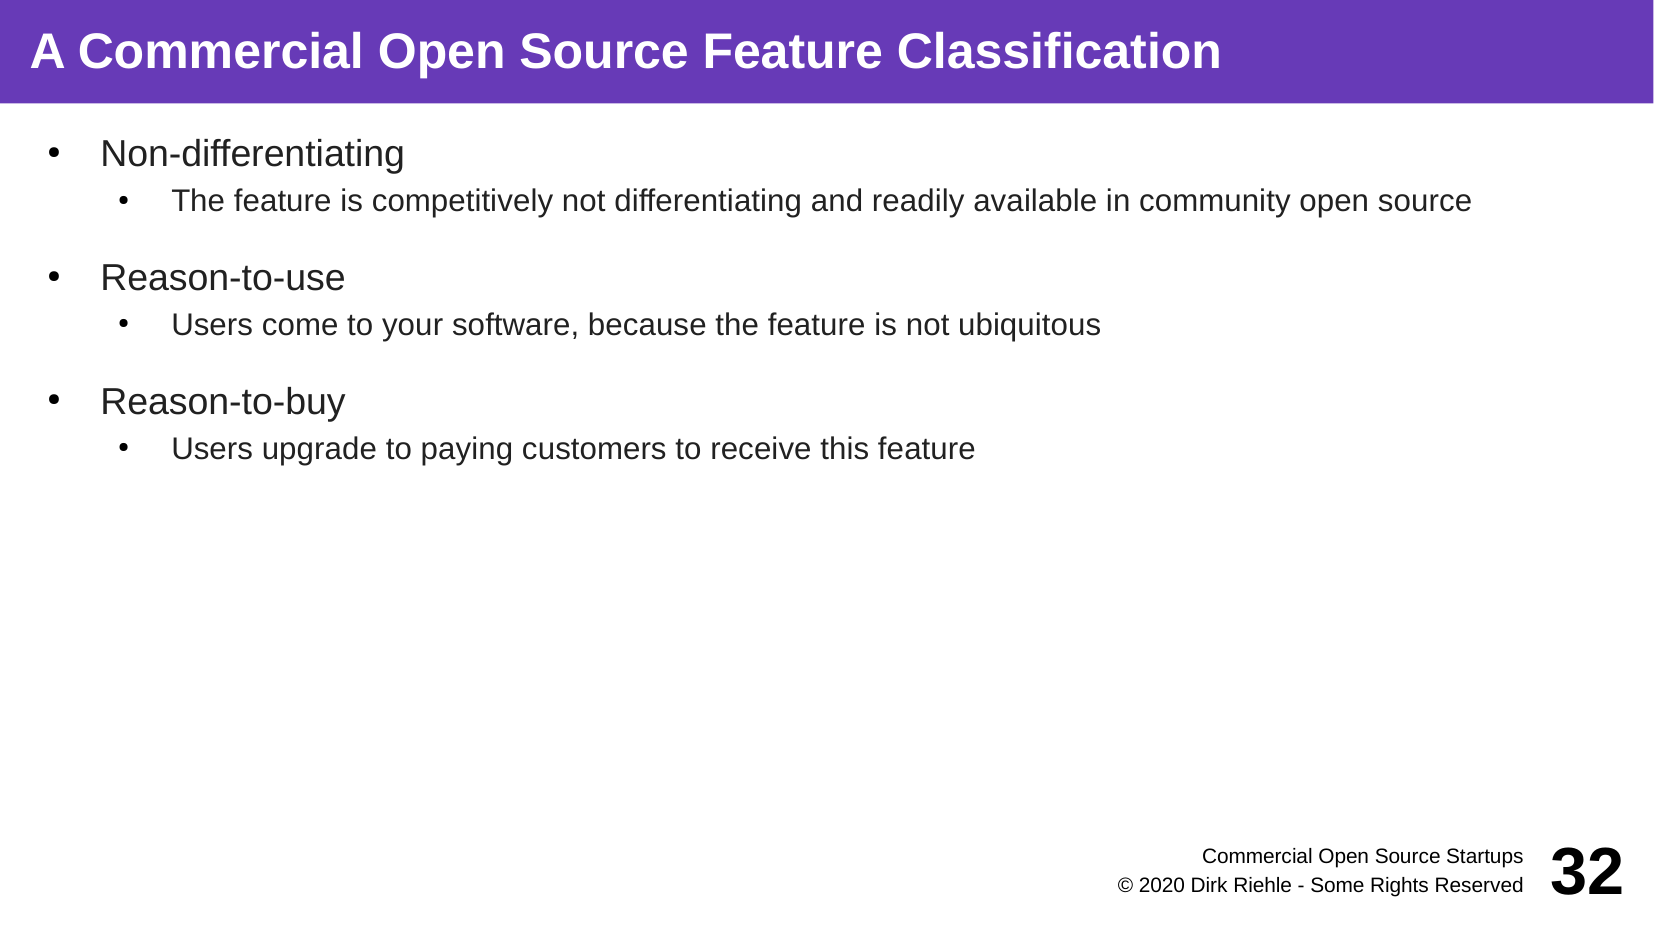

# A Commercial Open Source Feature Classification
Non-differentiating
The feature is competitively not differentiating and readily available in community open source
Reason-to-use
Users come to your software, because the feature is not ubiquitous
Reason-to-buy
Users upgrade to paying customers to receive this feature
Commercial Open Source Startups
32
© 2020 Dirk Riehle - Some Rights Reserved